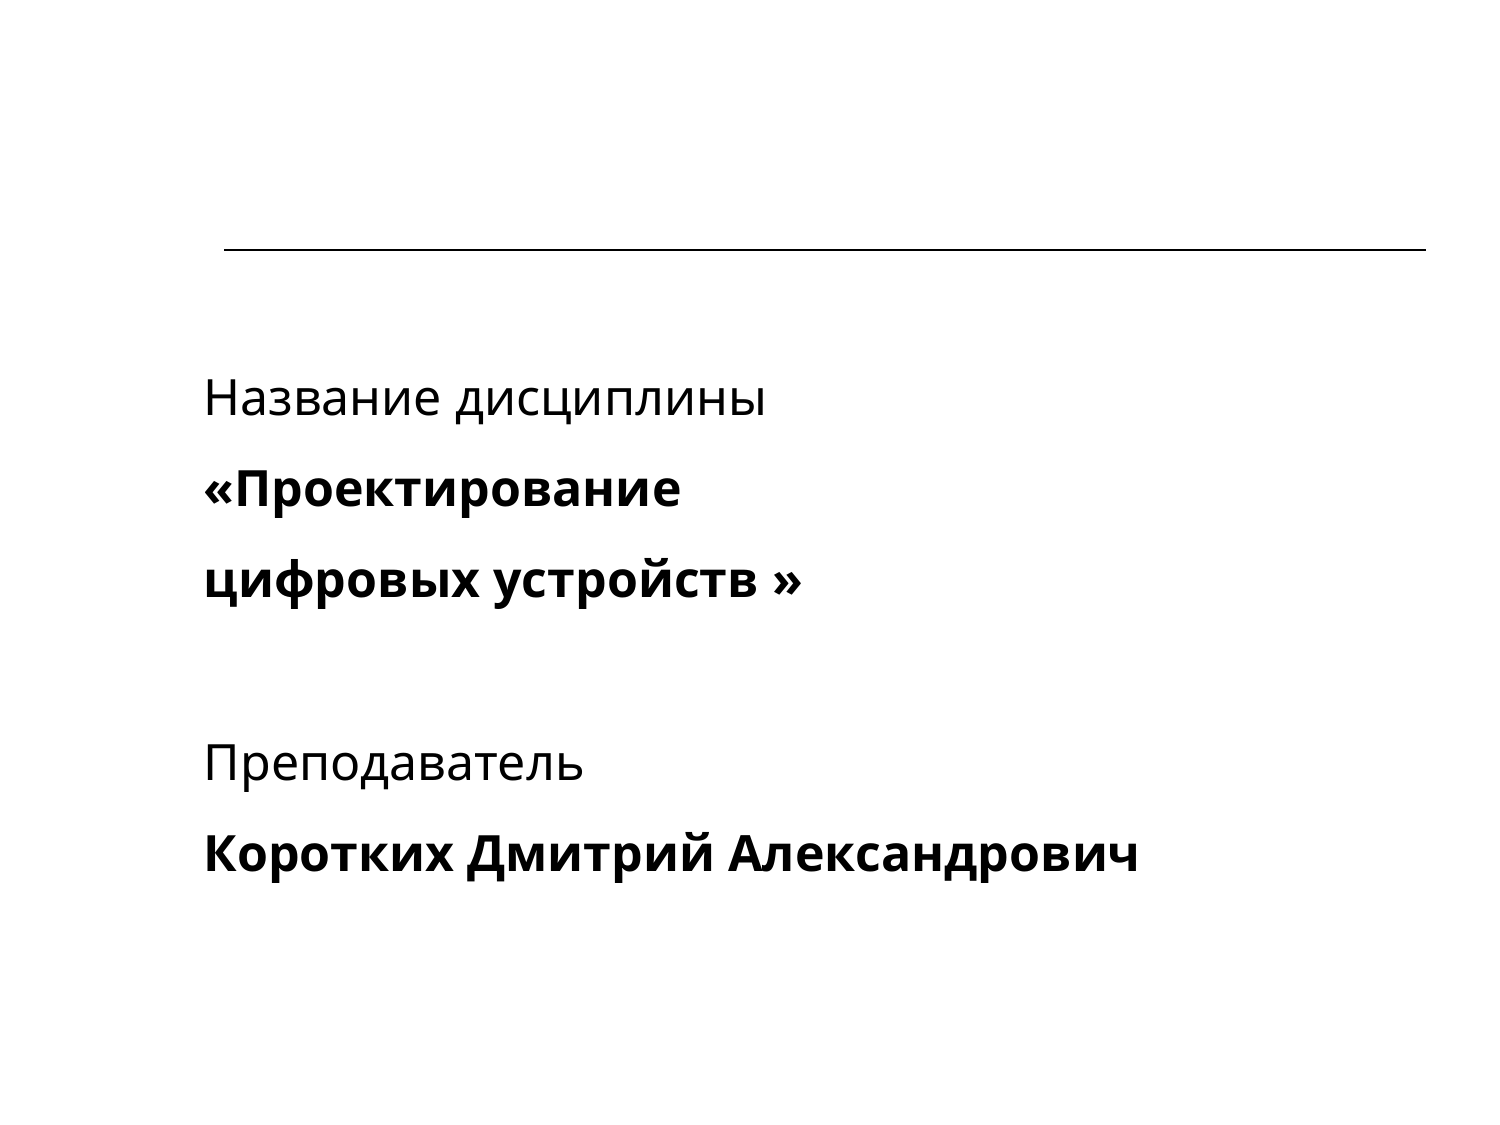

#
Название дисциплины
«Проектирование
цифровых устройств »
Преподаватель
Коротких Дмитрий Александрович